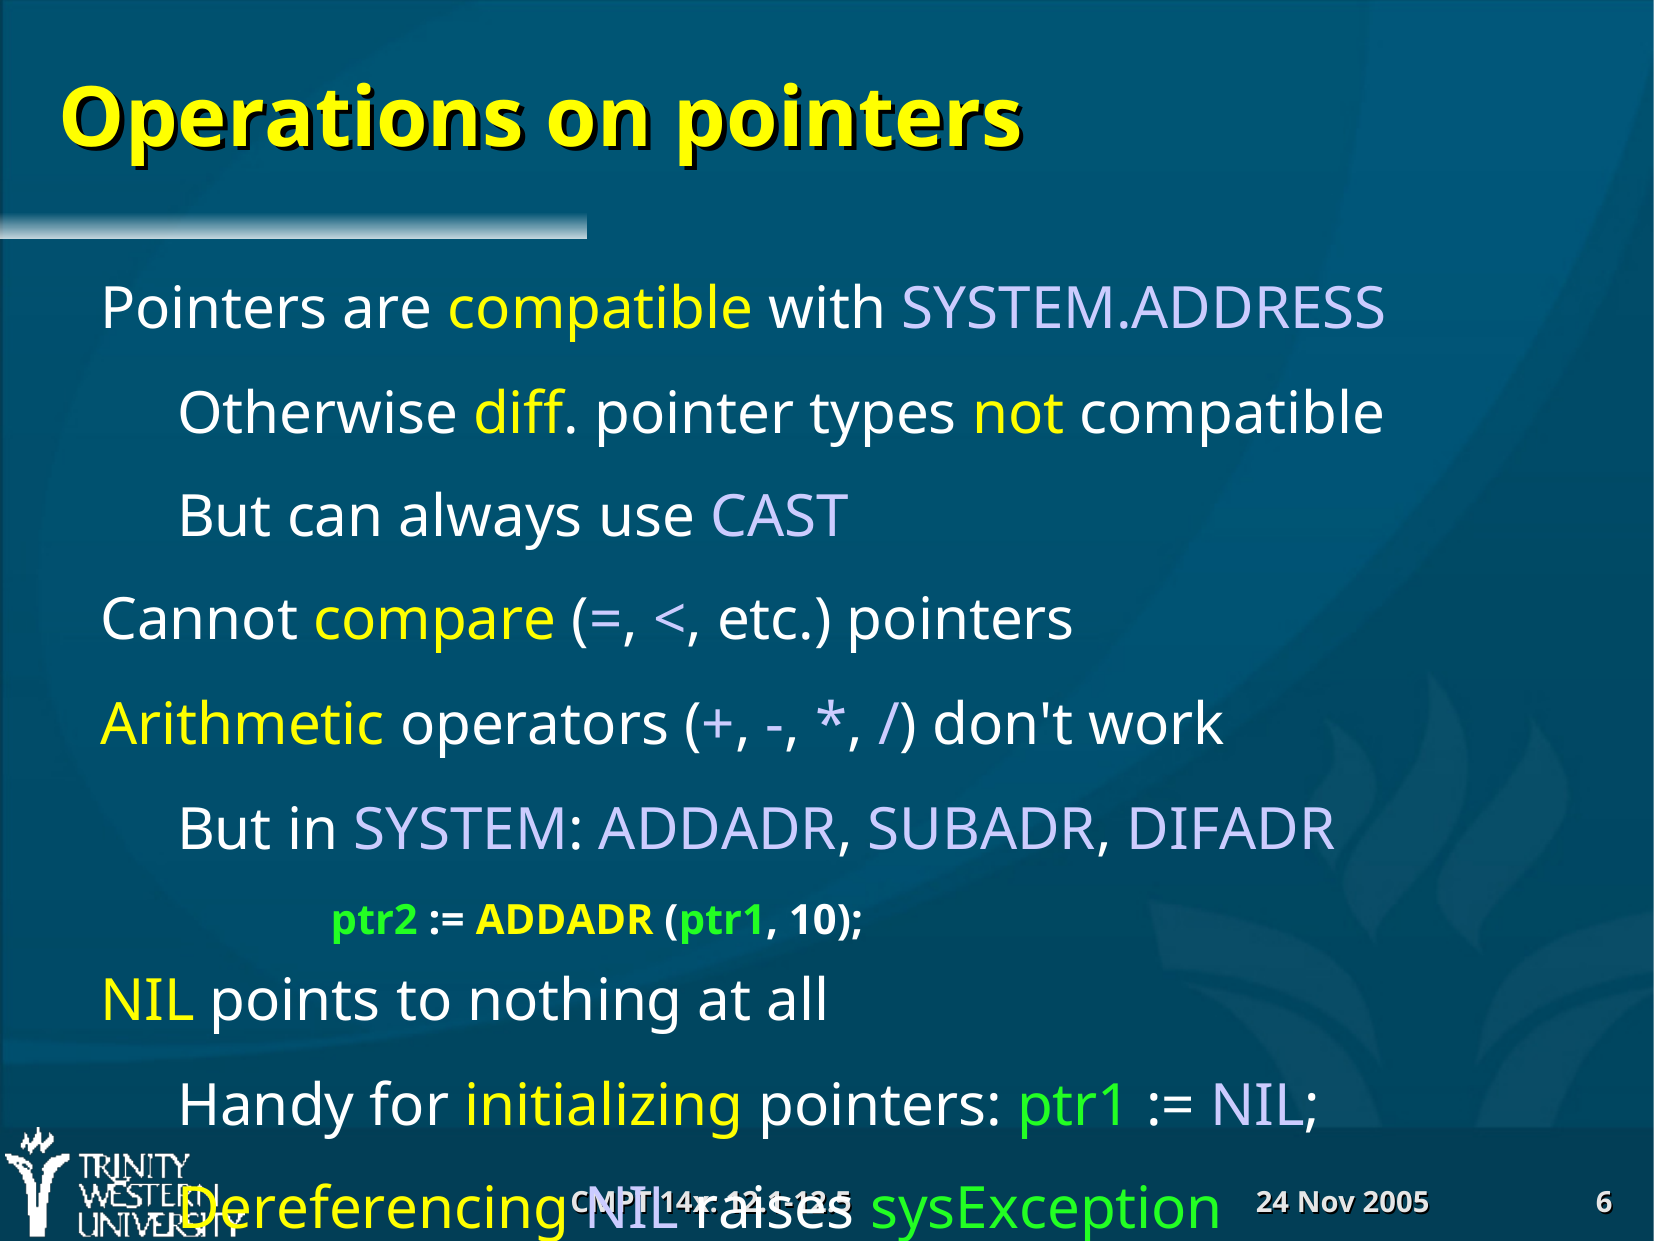

# Operations on pointers
Pointers are compatible with SYSTEM.ADDRESS
Otherwise diff. pointer types not compatible
But can always use CAST
Cannot compare (=, <, etc.) pointers
Arithmetic operators (+, -, *, /) don't work
But in SYSTEM: ADDADR, SUBADR, DIFADR
ptr2 := ADDADR (ptr1, 10);
NIL points to nothing at all
Handy for initializing pointers: ptr1 := NIL;
Dereferencing NIL raises sysException
CMPT 14x: 12.1-12.5
24 Nov 2005
6